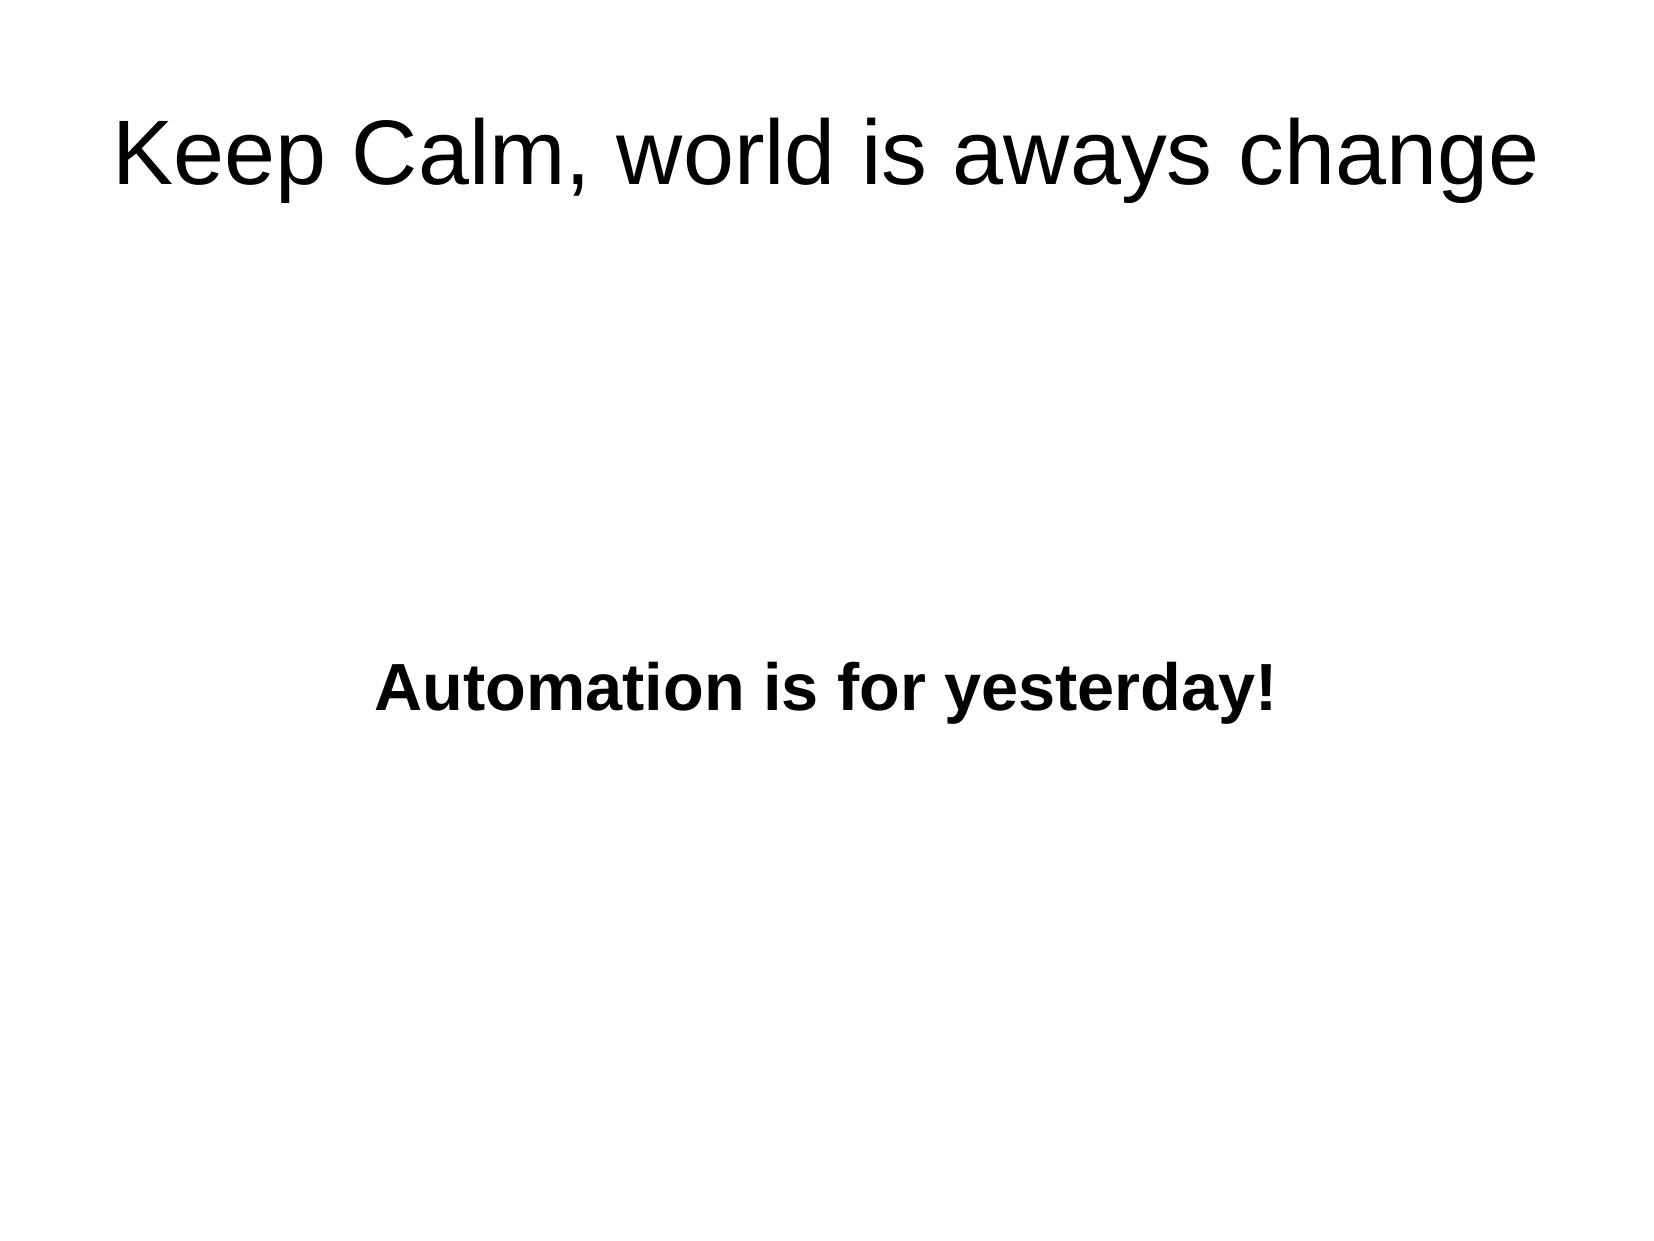

# Keep Calm, world is aways change
Automation is for yesterday!